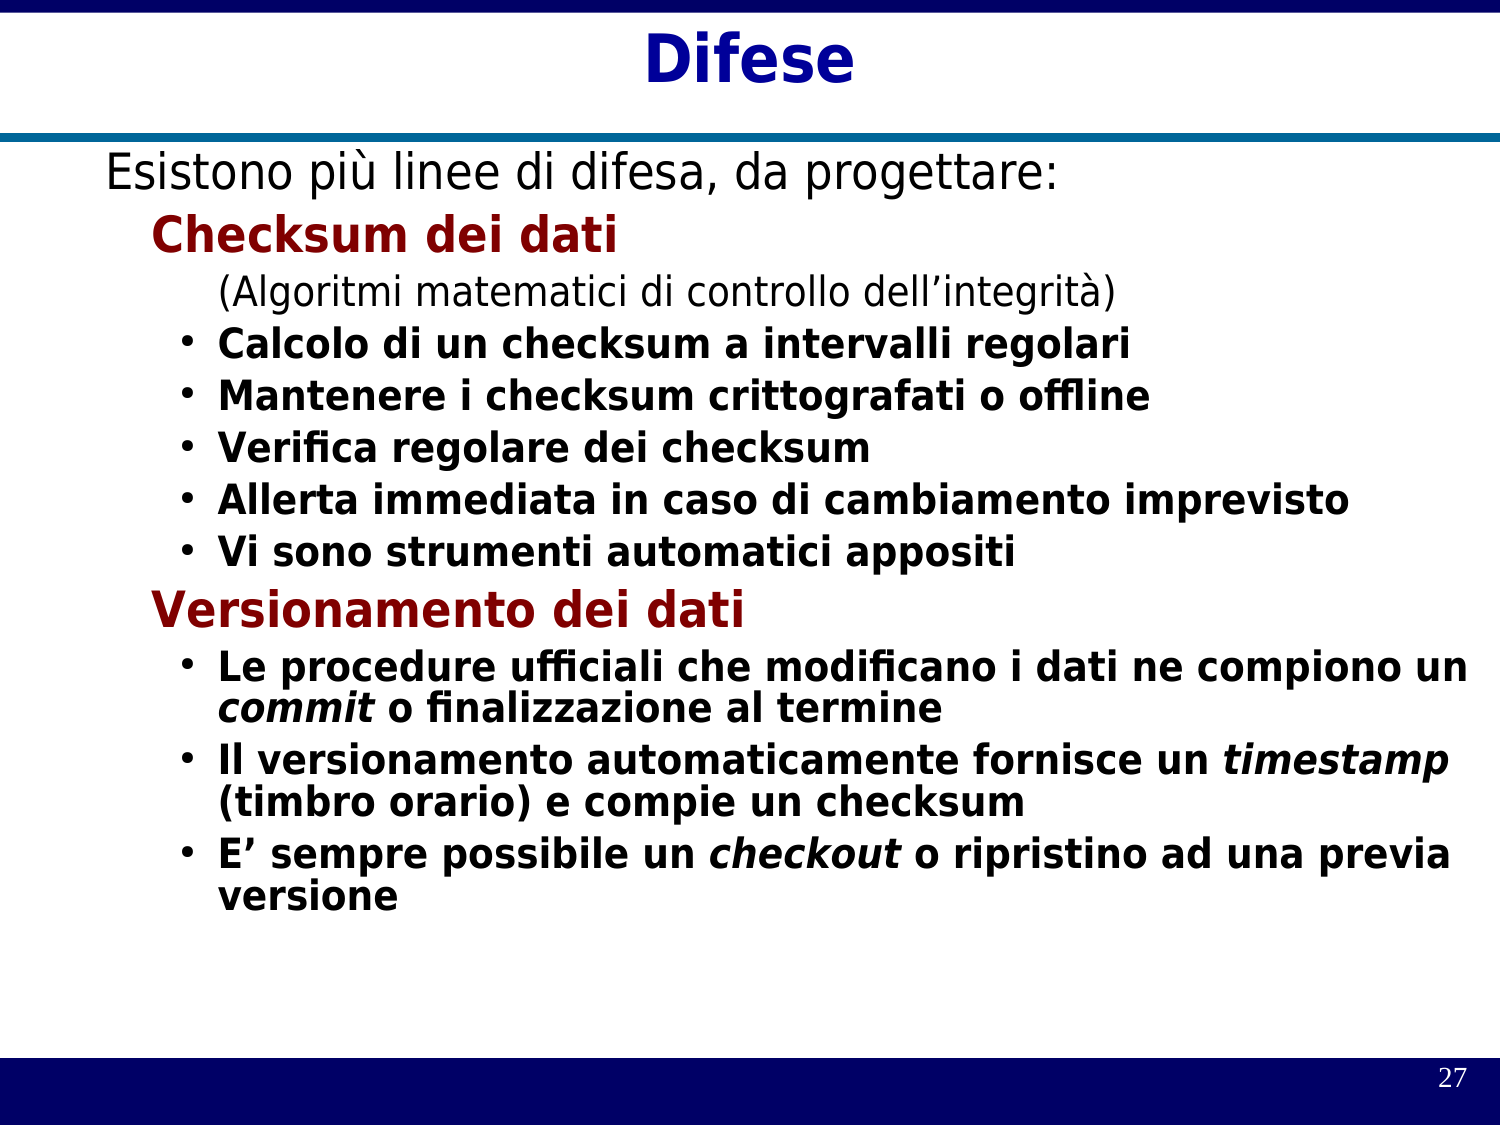

# Difese
Esistono più linee di difesa, da progettare:
Checksum dei dati
(Algoritmi matematici di controllo dell’integrità)
Calcolo di un checksum a intervalli regolari
Mantenere i checksum crittografati o offline
Verifica regolare dei checksum
Allerta immediata in caso di cambiamento imprevisto
Vi sono strumenti automatici appositi
Versionamento dei dati
Le procedure ufficiali che modificano i dati ne compiono un commit o finalizzazione al termine
Il versionamento automaticamente fornisce un timestamp (timbro orario) e compie un checksum
E’ sempre possibile un checkout o ripristino ad una previa versione